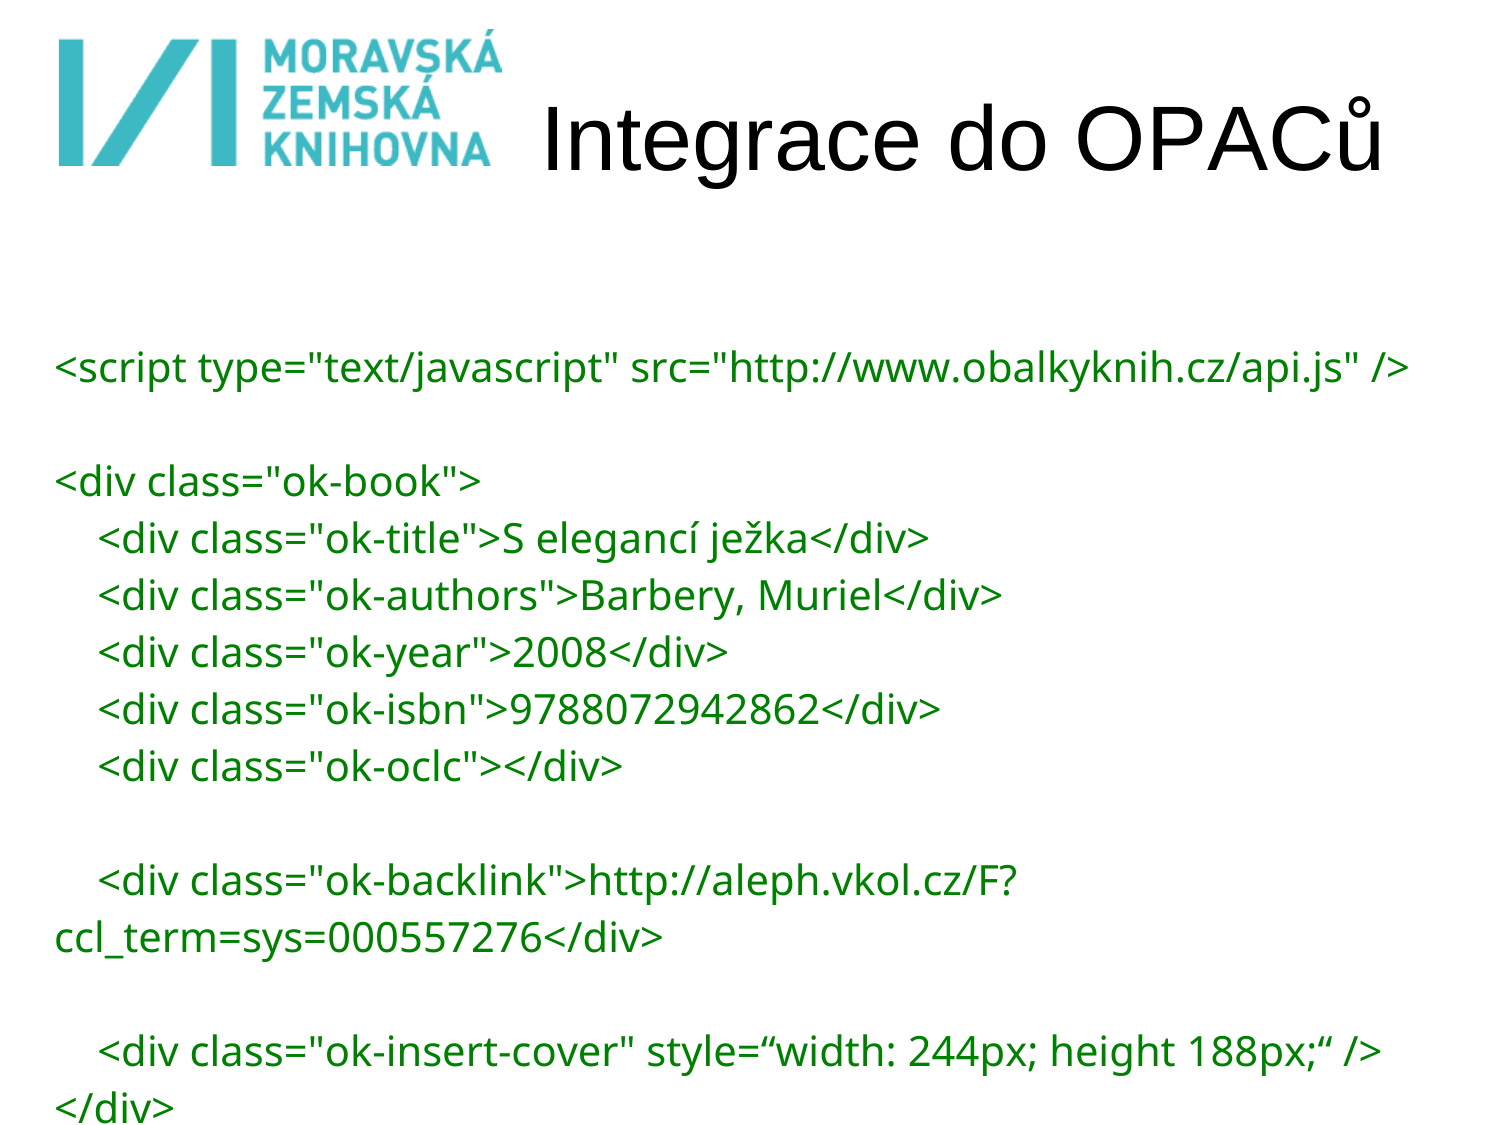

# Integrace do OPACů
<script type="text/javascript" src="http://www.obalkyknih.cz/api.js" />
<div class="ok-book">
 <div class="ok-title">S elegancí ježka</div>
 <div class="ok-authors">Barbery, Muriel</div>
 <div class="ok-year">2008</div>
 <div class="ok-isbn">9788072942862</div>
 <div class="ok-oclc"></div>
 <div class="ok-backlink">http://aleph.vkol.cz/F?ccl_term=sys=000557276</div>
 <div class="ok-insert-cover" style=“width: 244px; height 188px;“ />
</div>